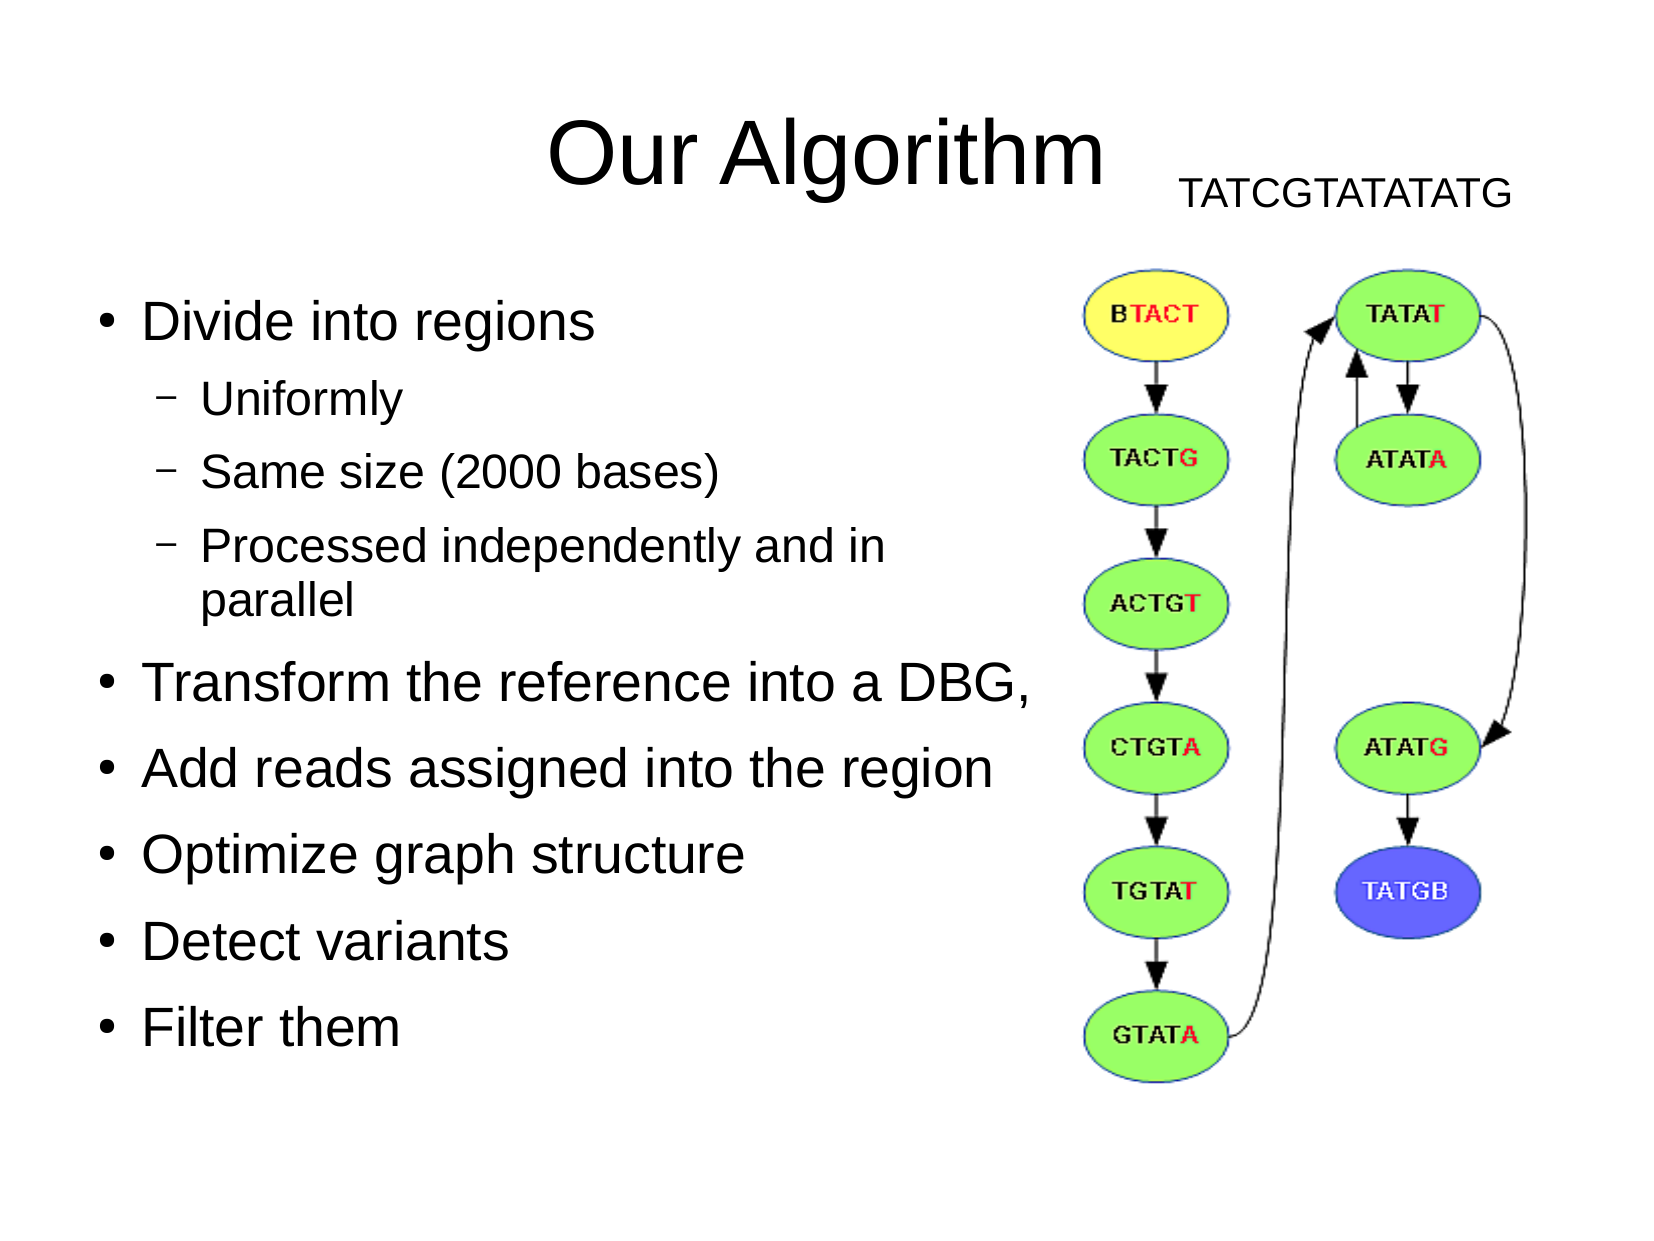

# Our Algorithm
TATCGTATATATG
Divide into regions
Uniformly
Same size (2000 bases)
Processed independently and in parallel
Transform the reference into a DBG,
Add reads assigned into the region
Optimize graph structure
Detect variants
Filter them